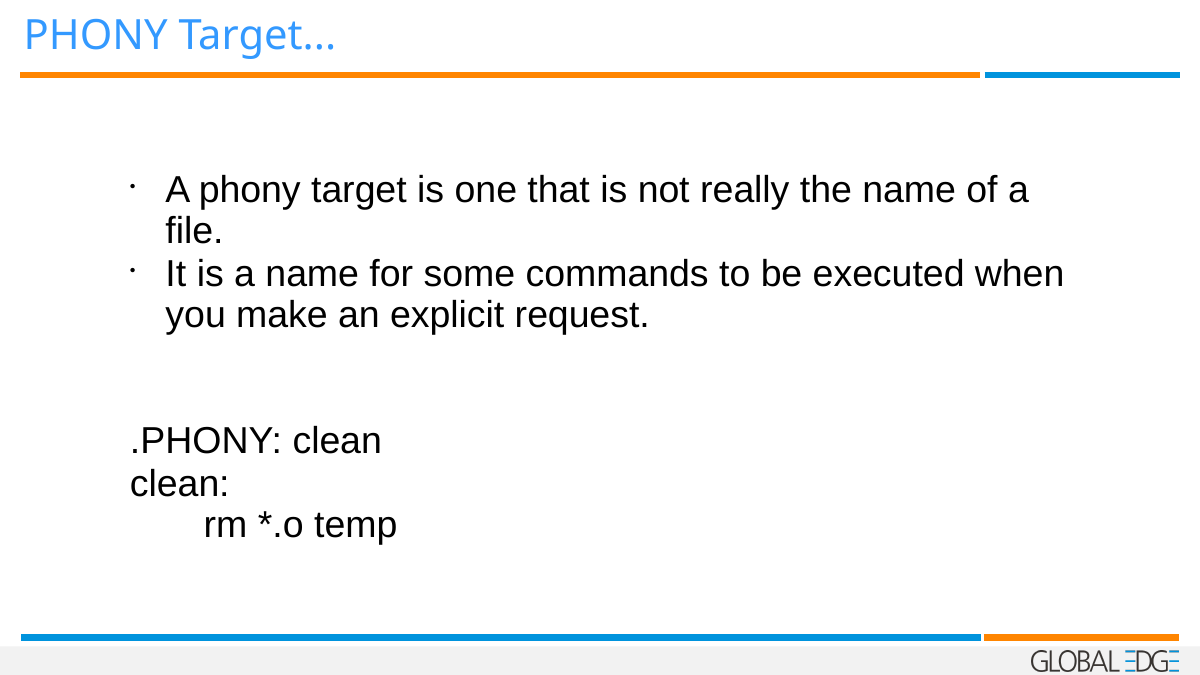

# PHONY Target...
A phony target is one that is not really the name of a file.
It is a name for some commands to be executed when you make an explicit request.
.PHONY: clean
clean:
	rm *.o temp